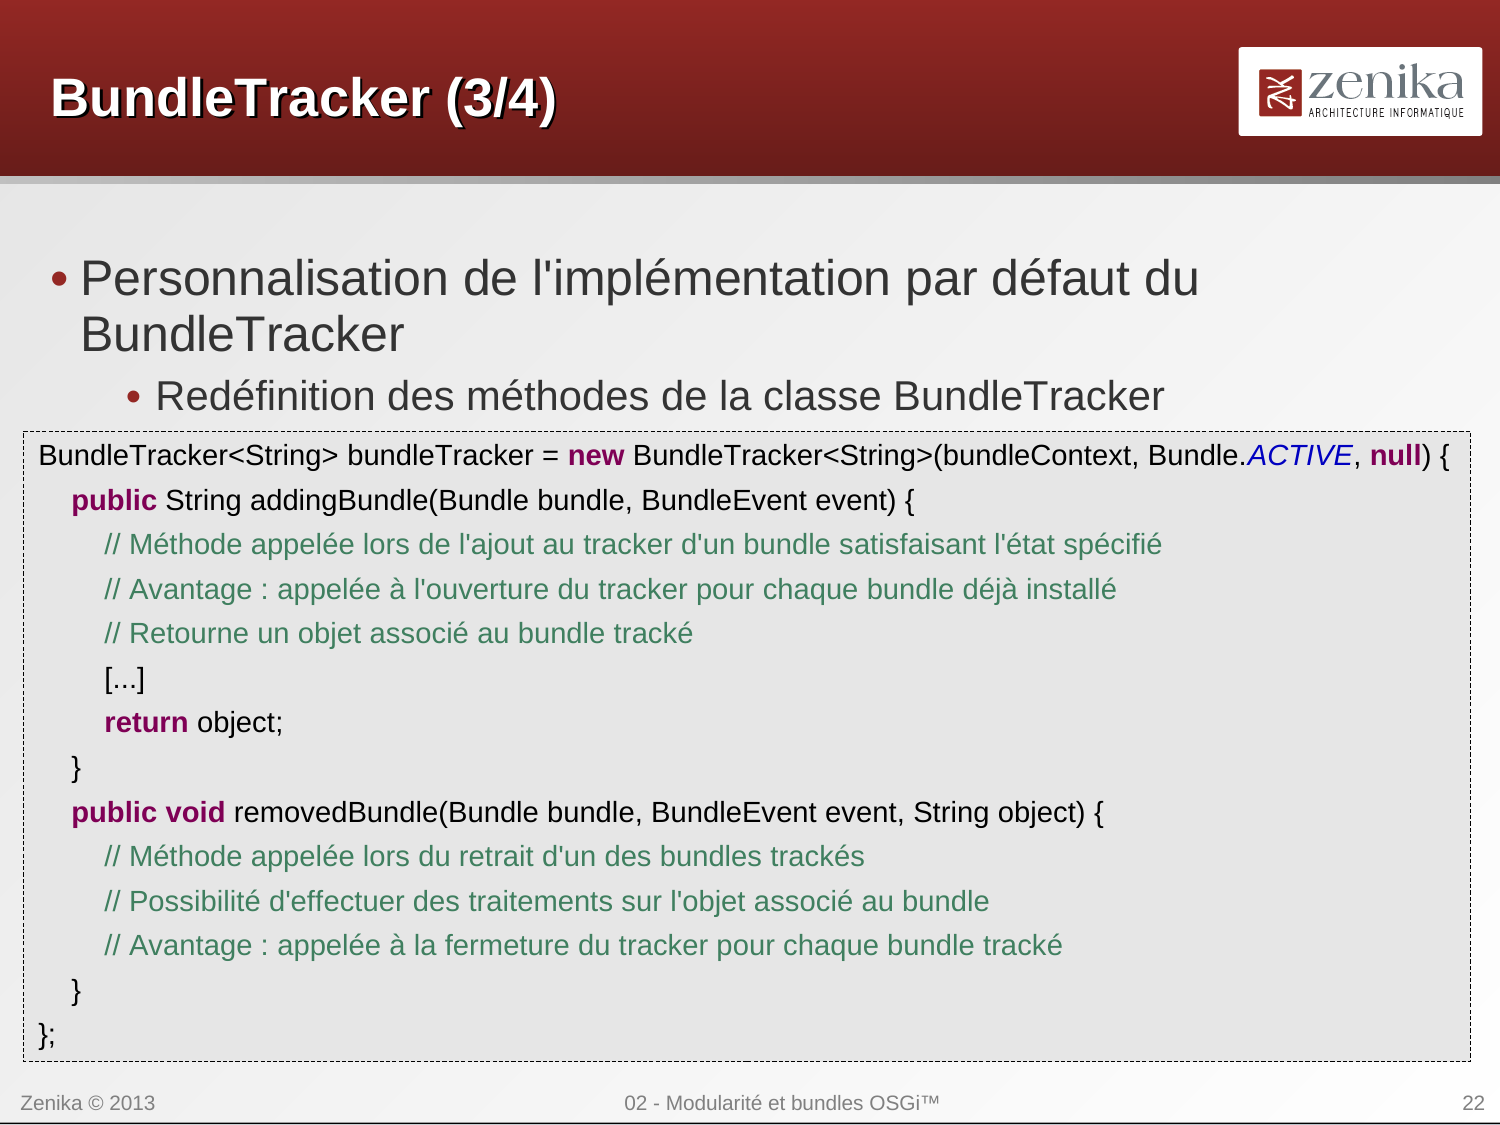

# BundleTracker (3/4)
Personnalisation de l'implémentation par défaut du BundleTracker
Redéfinition des méthodes de la classe BundleTracker
BundleTracker<String> bundleTracker = new BundleTracker<String>(bundleContext, Bundle.ACTIVE, null) {
 public String addingBundle(Bundle bundle, BundleEvent event) {
 // Méthode appelée lors de l'ajout au tracker d'un bundle satisfaisant l'état spécifié
 // Avantage : appelée à l'ouverture du tracker pour chaque bundle déjà installé
 // Retourne un objet associé au bundle tracké
 [...]
 return object;
 }
 public void removedBundle(Bundle bundle, BundleEvent event, String object) {
 // Méthode appelée lors du retrait d'un des bundles trackés
 // Possibilité d'effectuer des traitements sur l'objet associé au bundle
 // Avantage : appelée à la fermeture du tracker pour chaque bundle tracké
 }
};